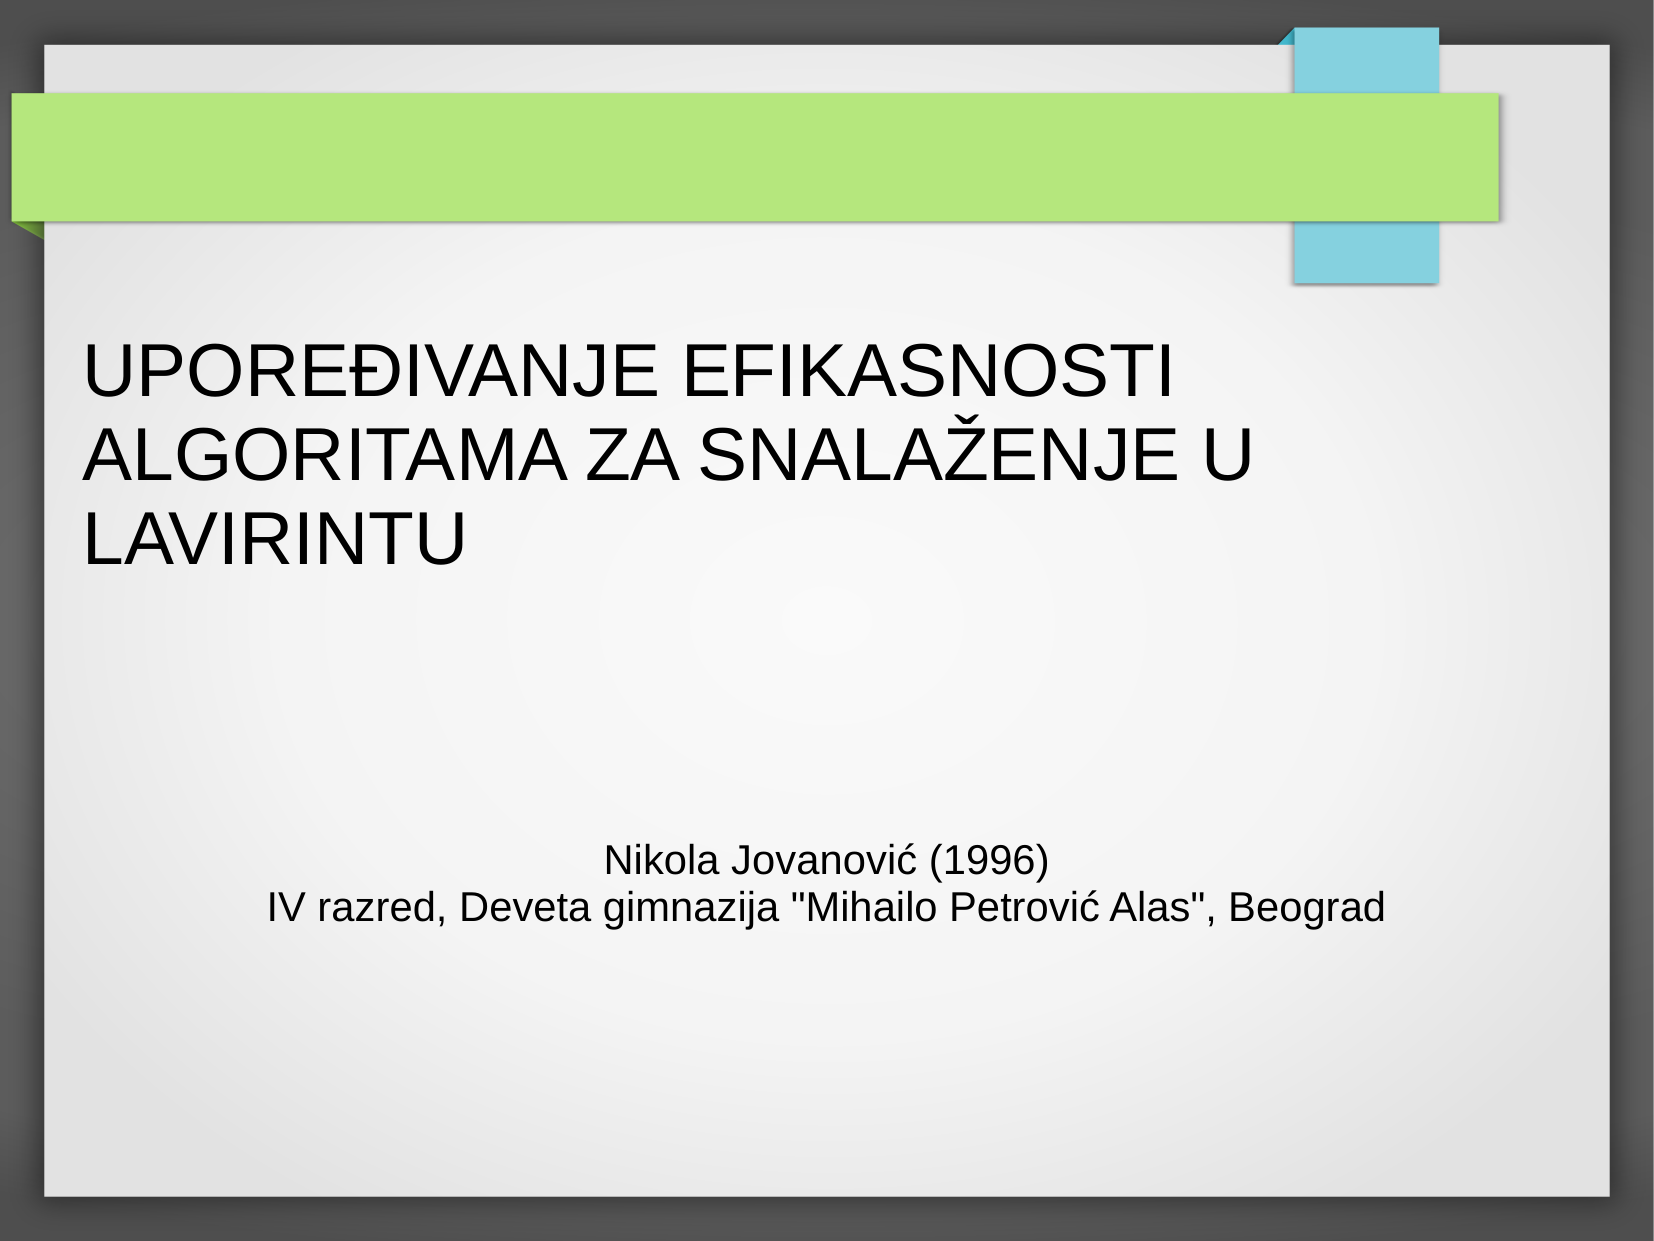

UPOREĐIVANJE EFIKASNOSTI ALGORITAMA ZA SNALAŽENJE U LAVIRINTU
# Nikola Jovanović (1996)
IV razred, Deveta gimnazija "Mihailo Petrović Alas", Beograd